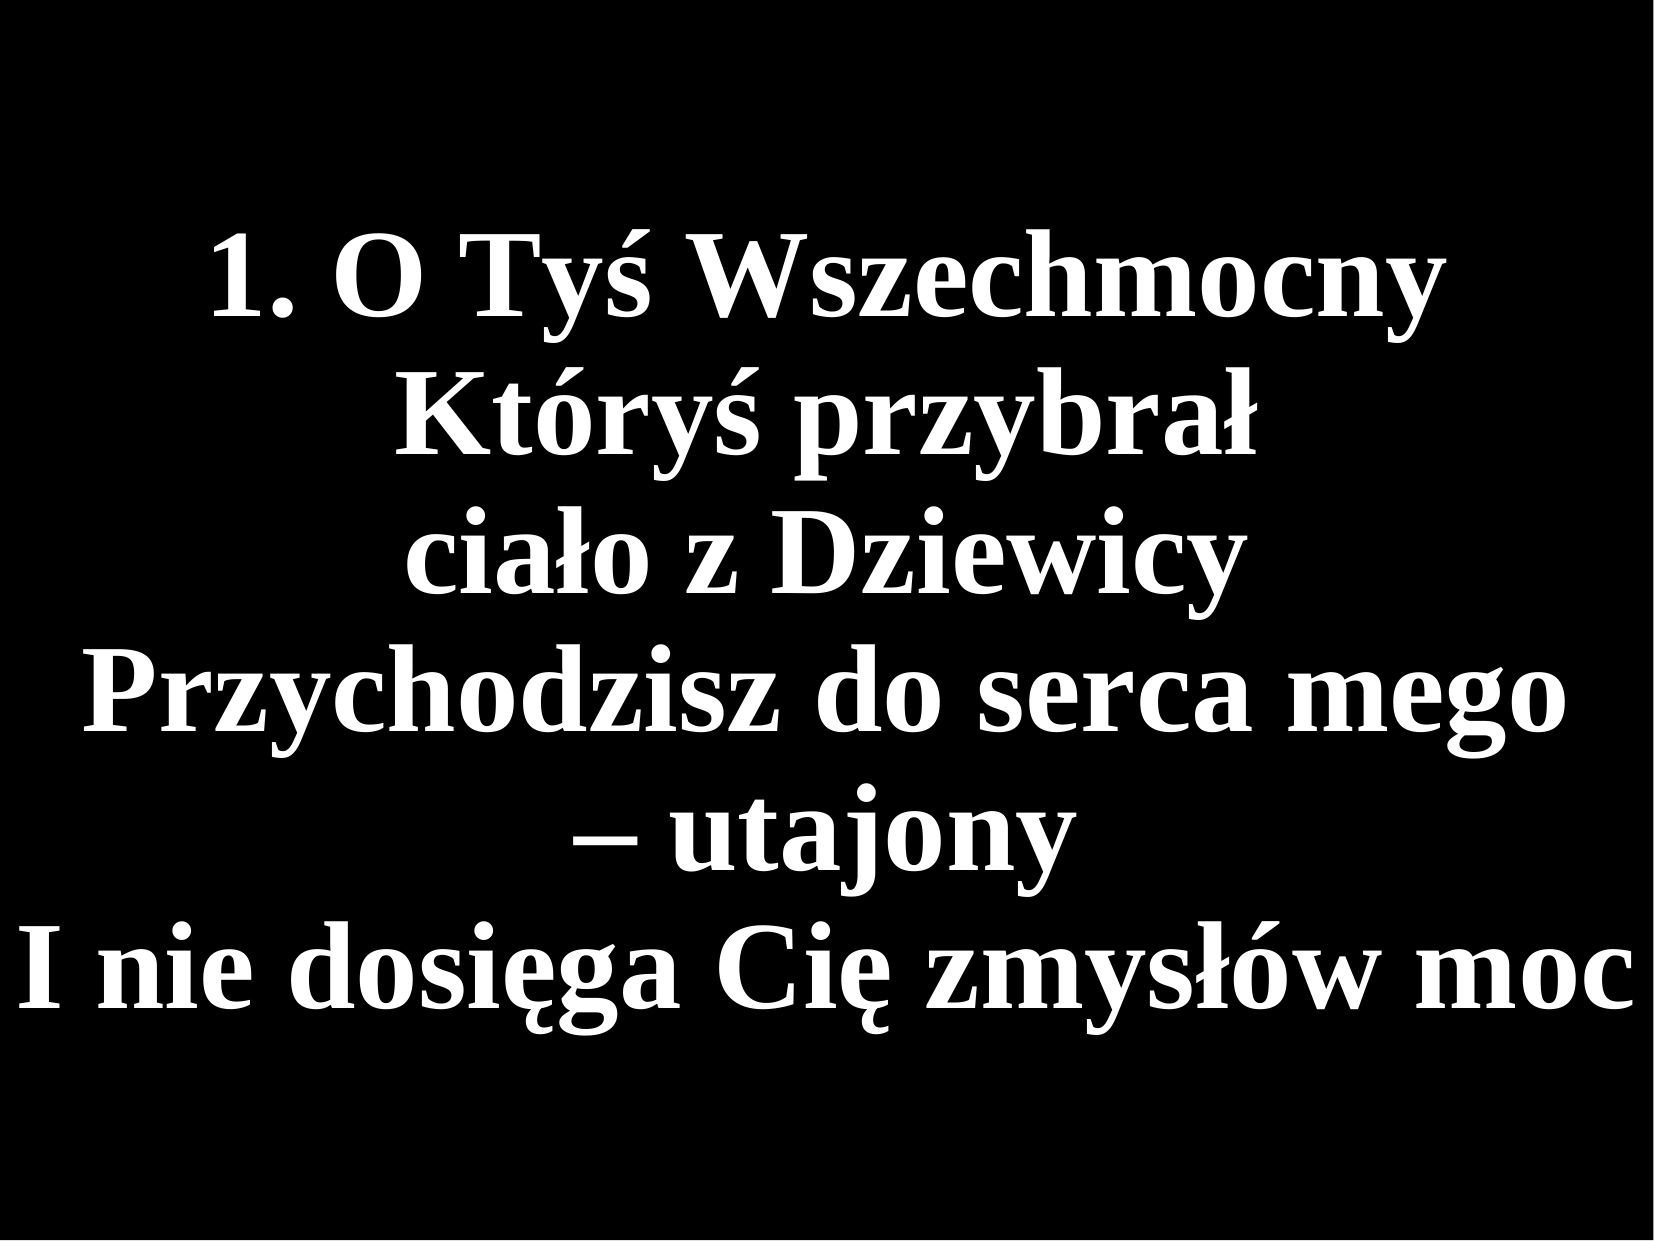

# 1. O Tyś Wszechmocny Któryś przybrał ciało z Dziewicy Przychodzisz do serca mego – utajony I nie dosięga Cię zmysłów moc